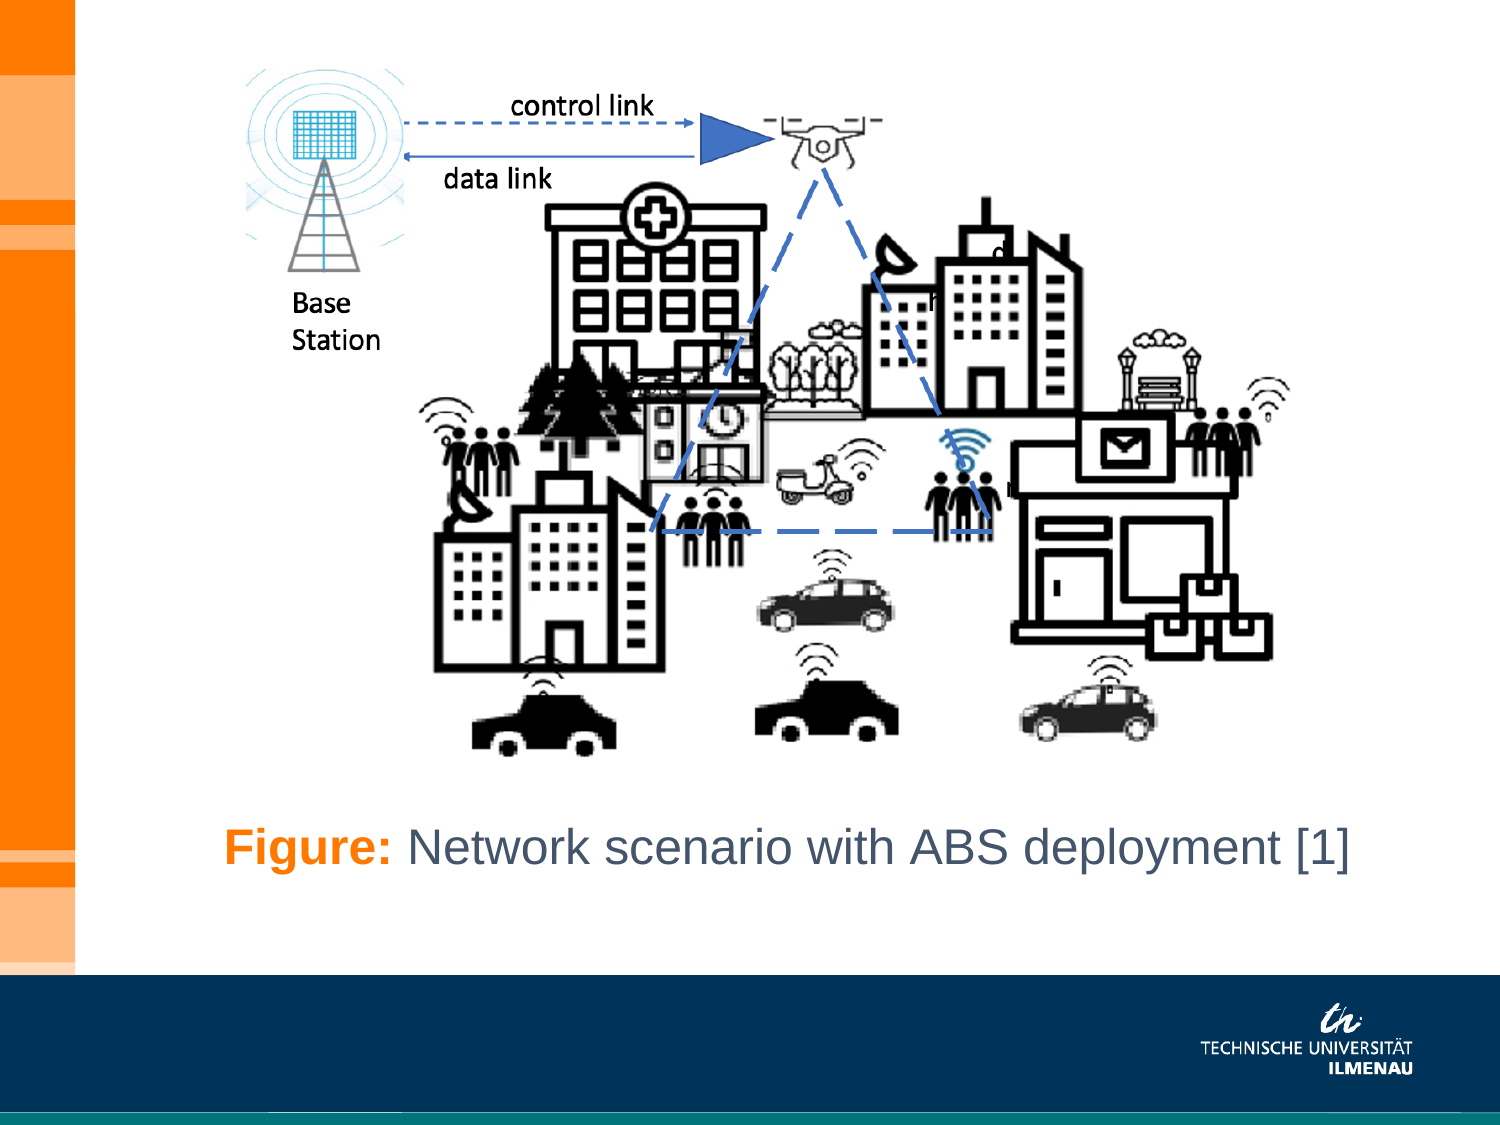

# Figure: Network scenario with ABS deployment [1]